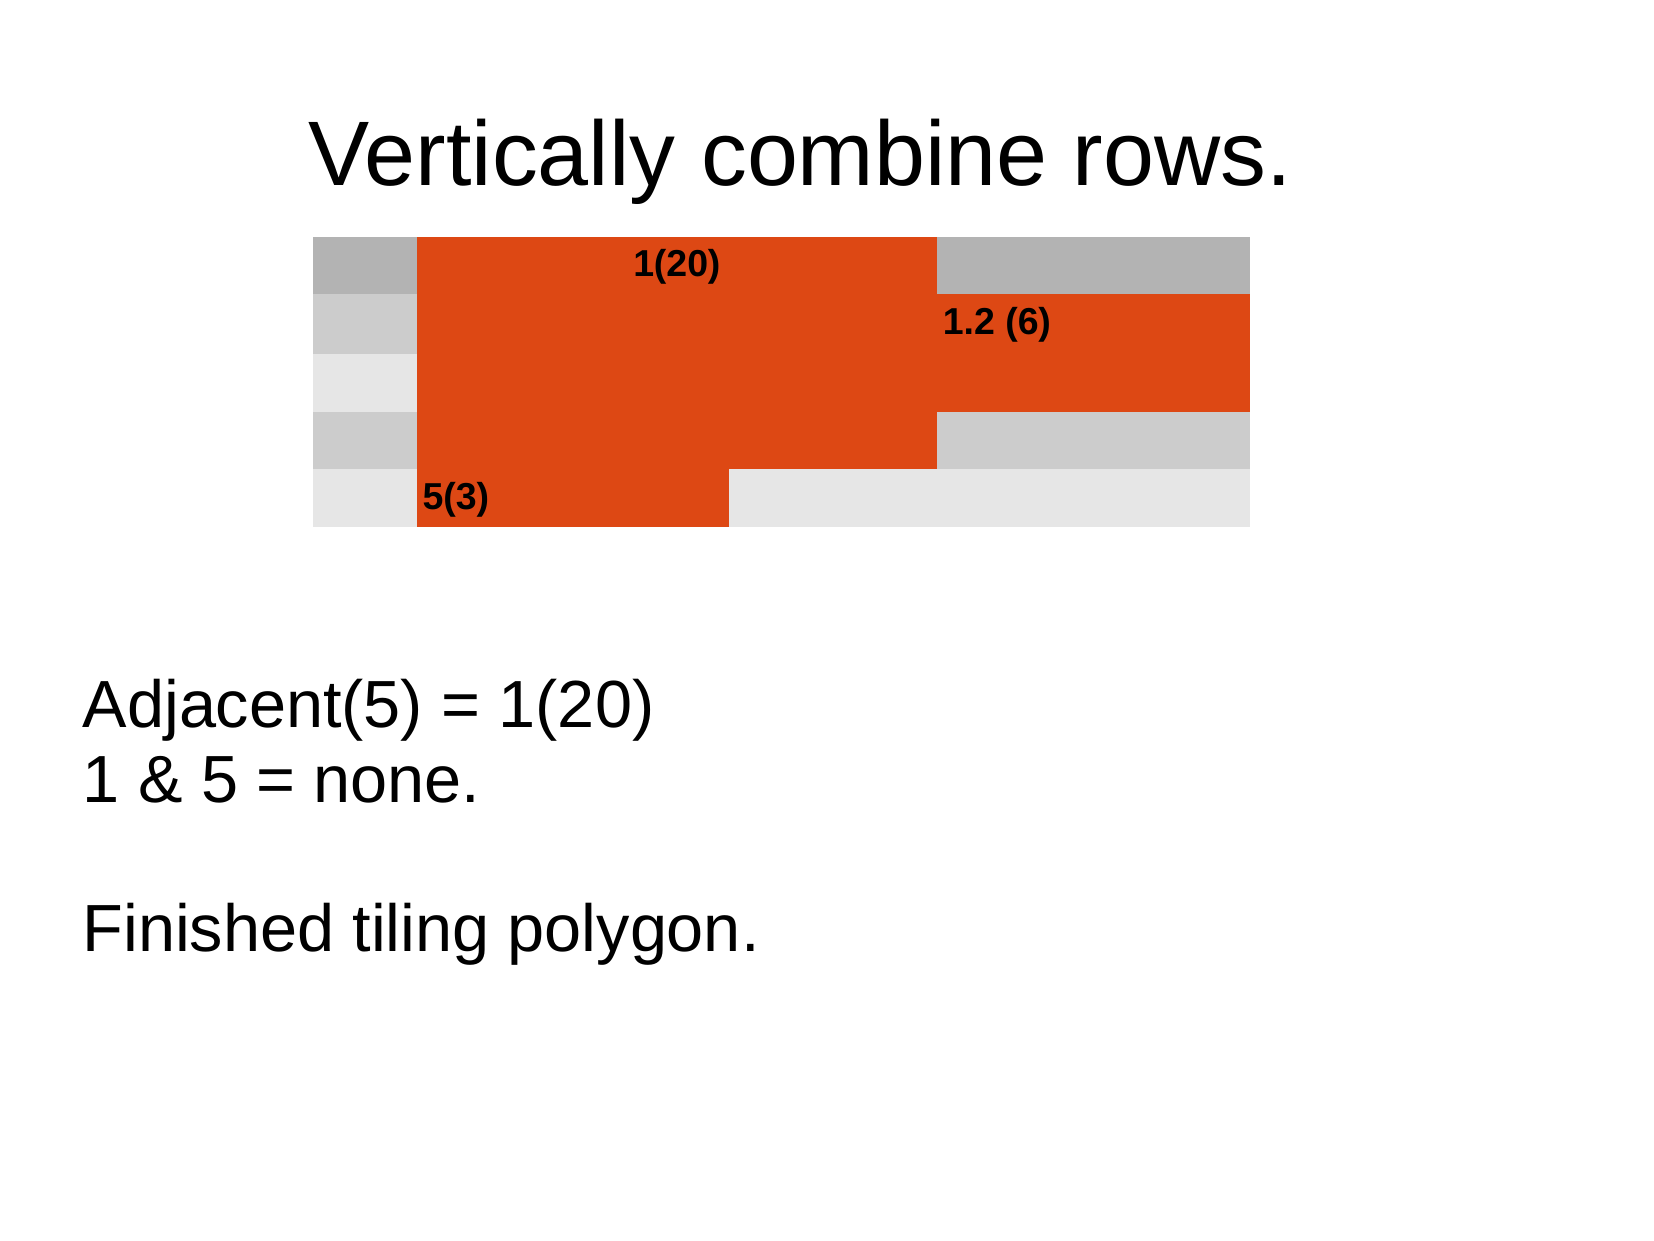

# Vertically combine rows.
| | 1(20) | | | | | |
| --- | --- | --- | --- | --- | --- | --- |
| | | | | 1.2 (6) | | |
| | | | | | | |
| | | | | | | |
| | 5(3) | | | | | |
Adjacent(5) = 1(20)
1 & 5 = none.
Finished tiling polygon.